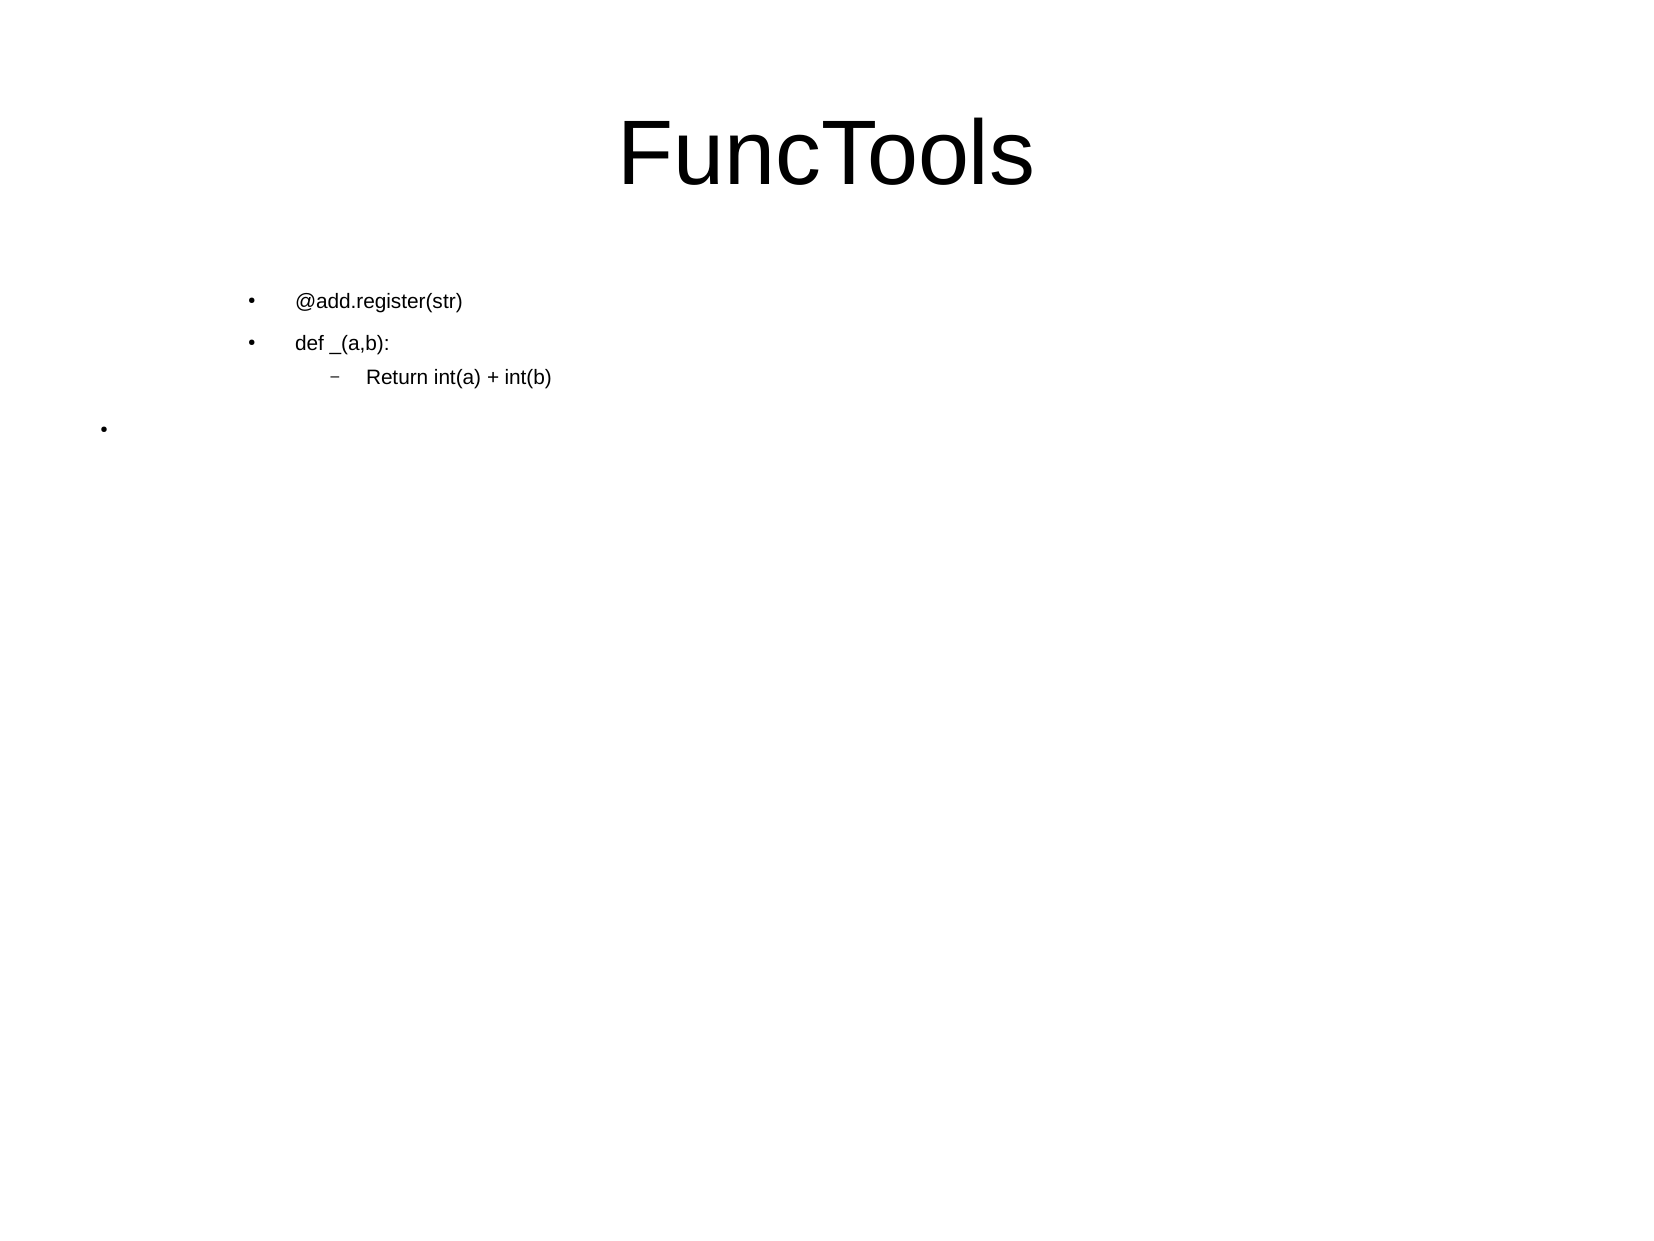

# FuncTools
@add.register(str)
def _(a,b):
Return int(a) + int(b)